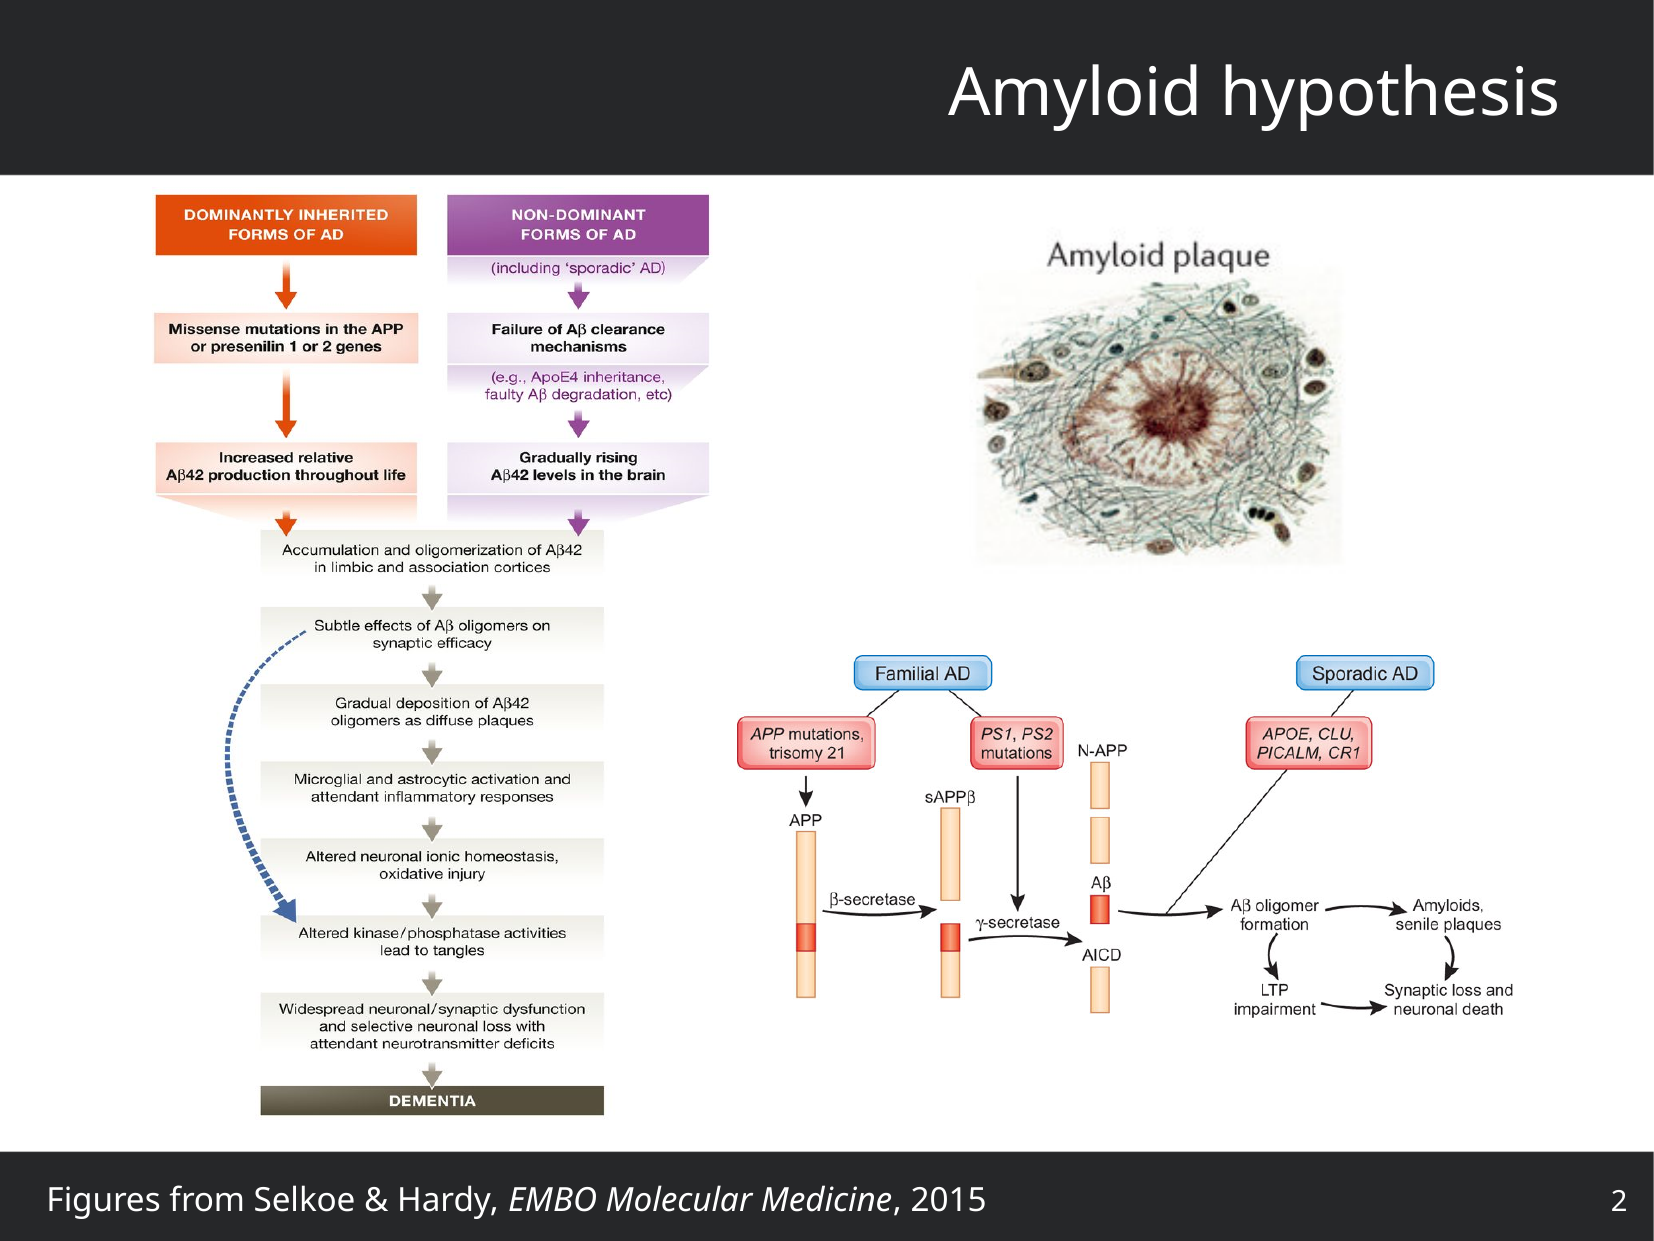

Amyloid hypothesis
Figures from Selkoe & Hardy, EMBO Molecular Medicine, 2015
2